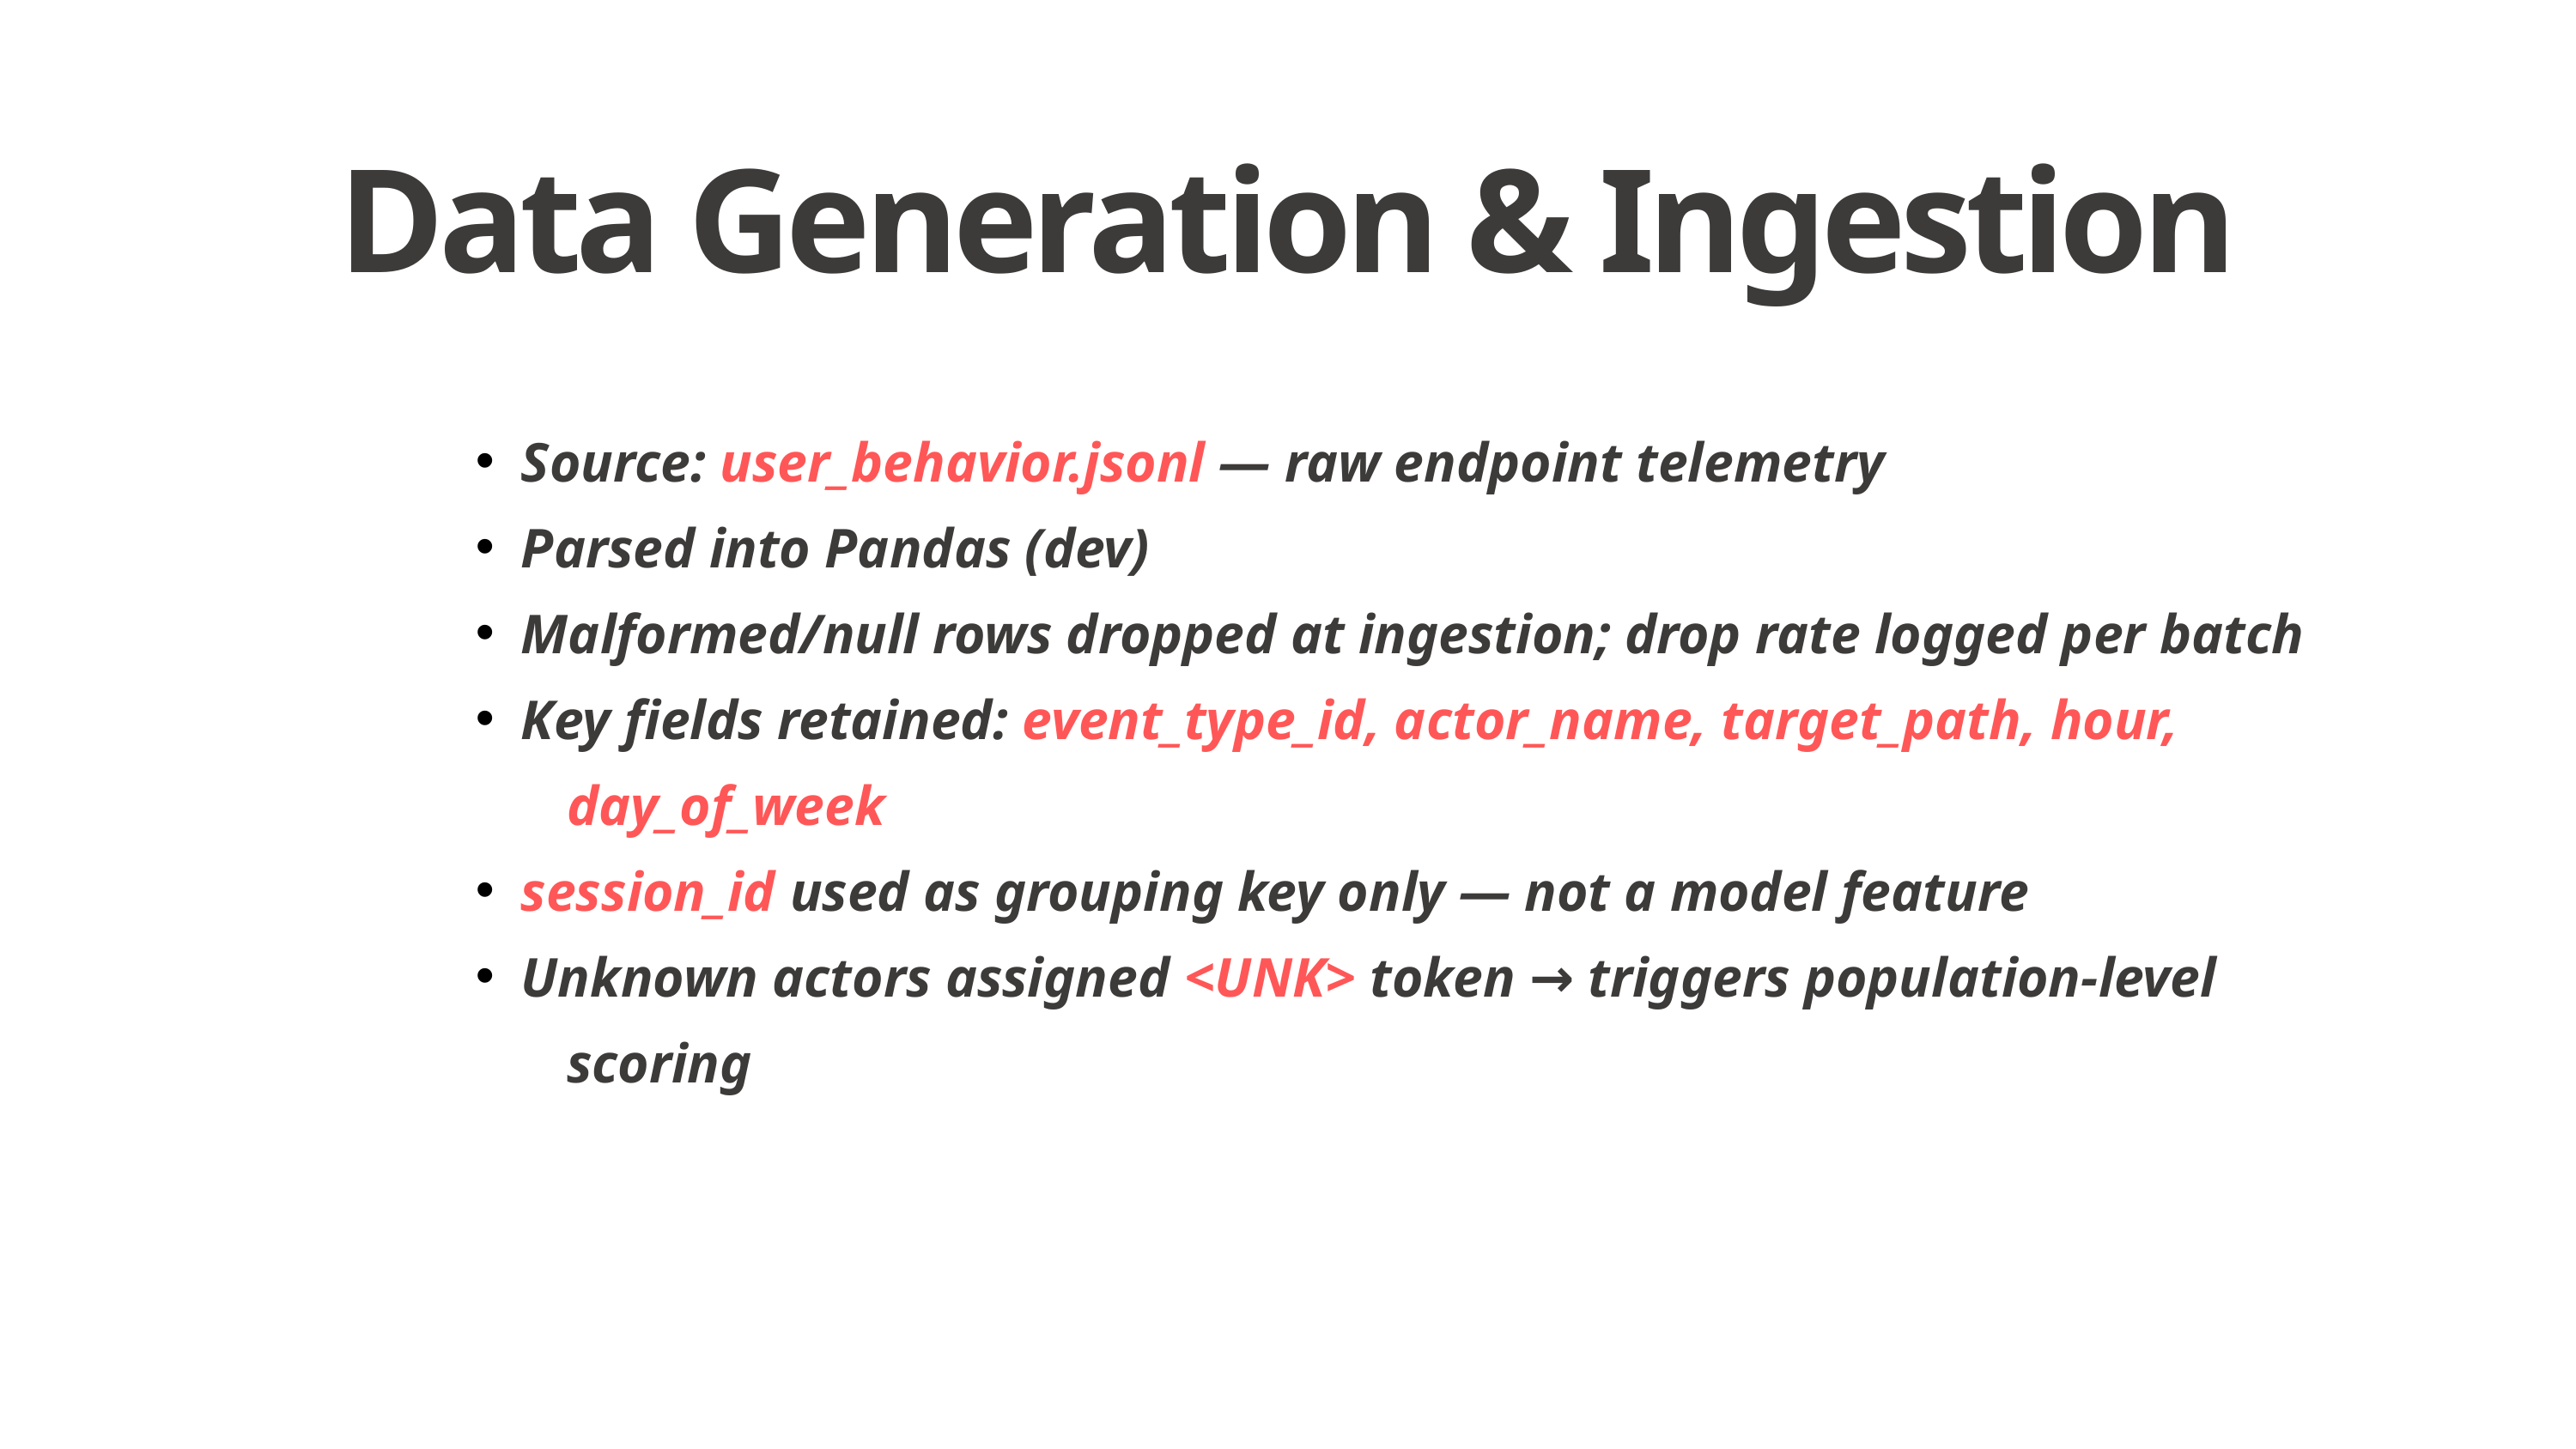

Data Generation & Ingestion
Source: user_behavior.jsonl — raw endpoint telemetry
Parsed into Pandas (dev)
Malformed/null rows dropped at ingestion; drop rate logged per batch
Key fields retained: event_type_id, actor_name, target_path, hour, day_of_week
session_id used as grouping key only — not a model feature
Unknown actors assigned <UNK> token → triggers population-level scoring